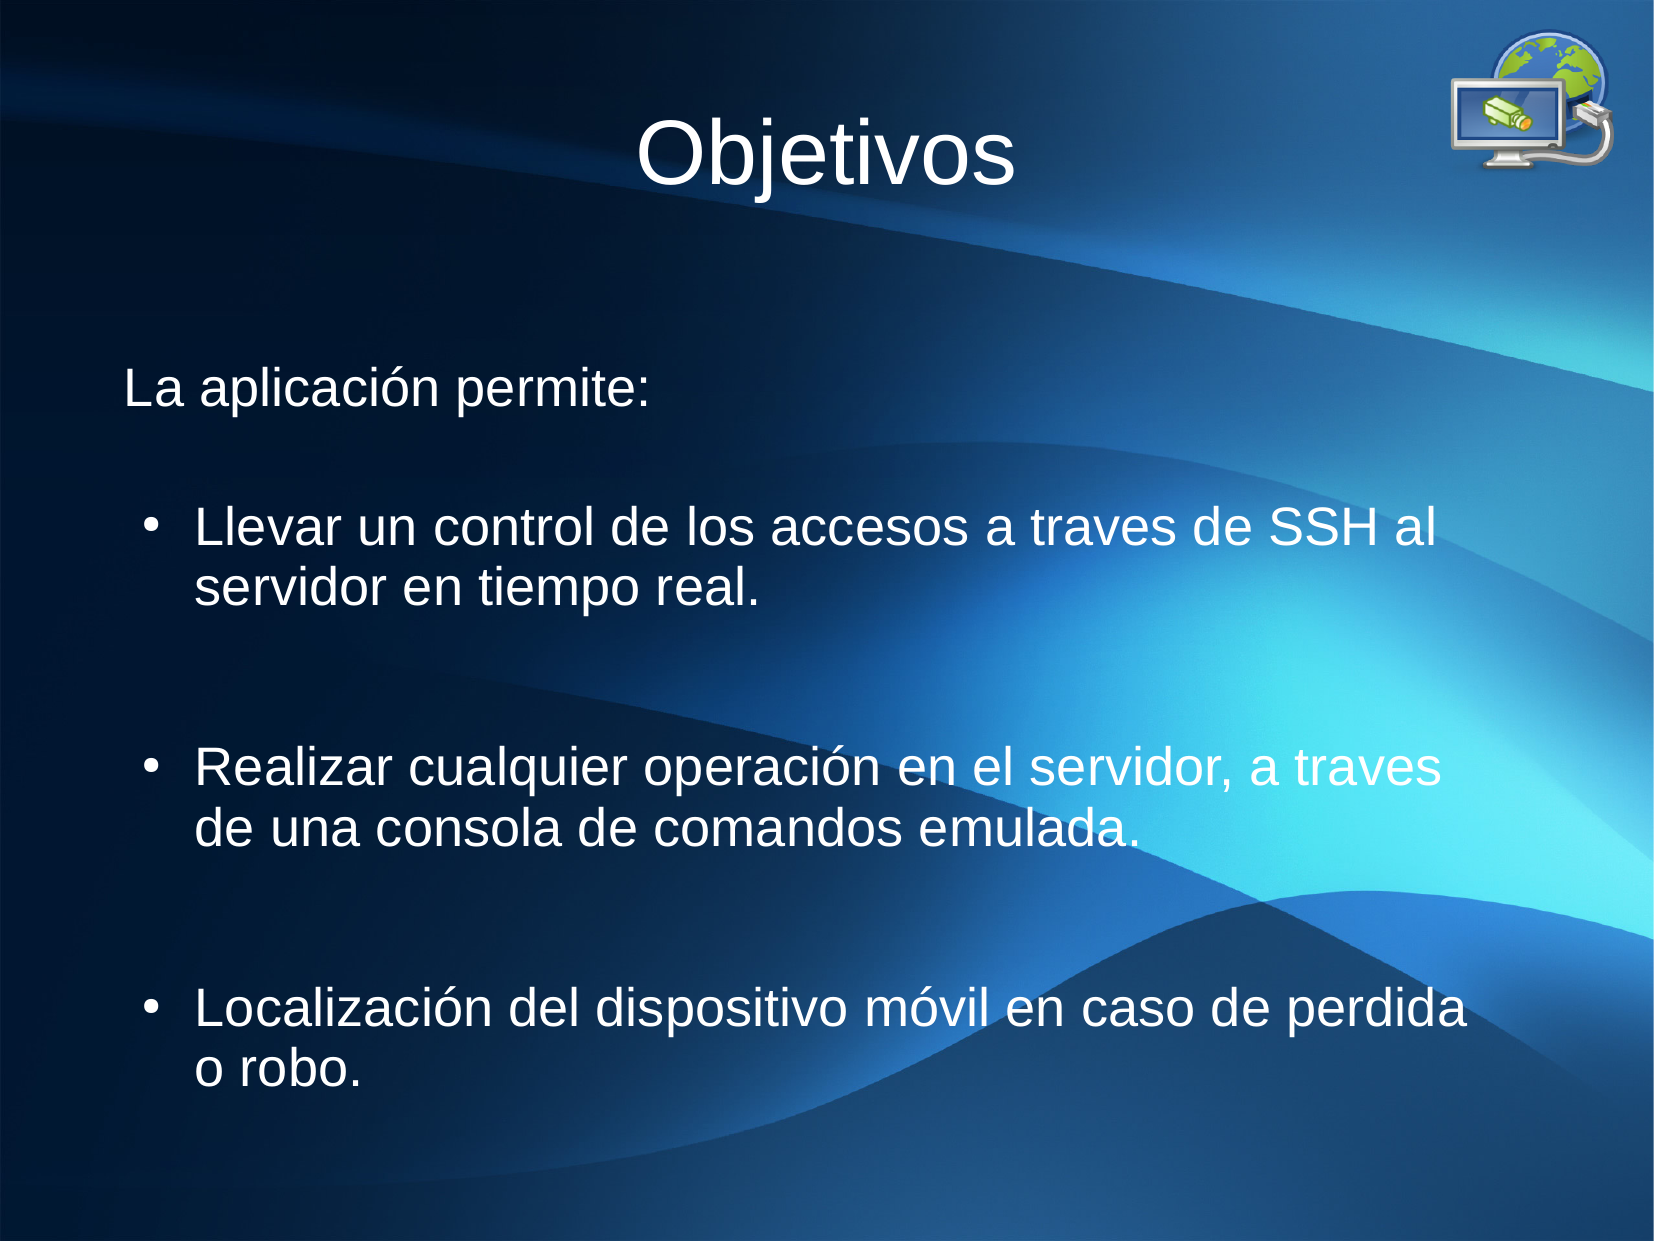

# Objetivos
La aplicación permite:
Llevar un control de los accesos a traves de SSH al servidor en tiempo real.
Realizar cualquier operación en el servidor, a traves de una consola de comandos emulada.
Localización del dispositivo móvil en caso de perdida o robo.